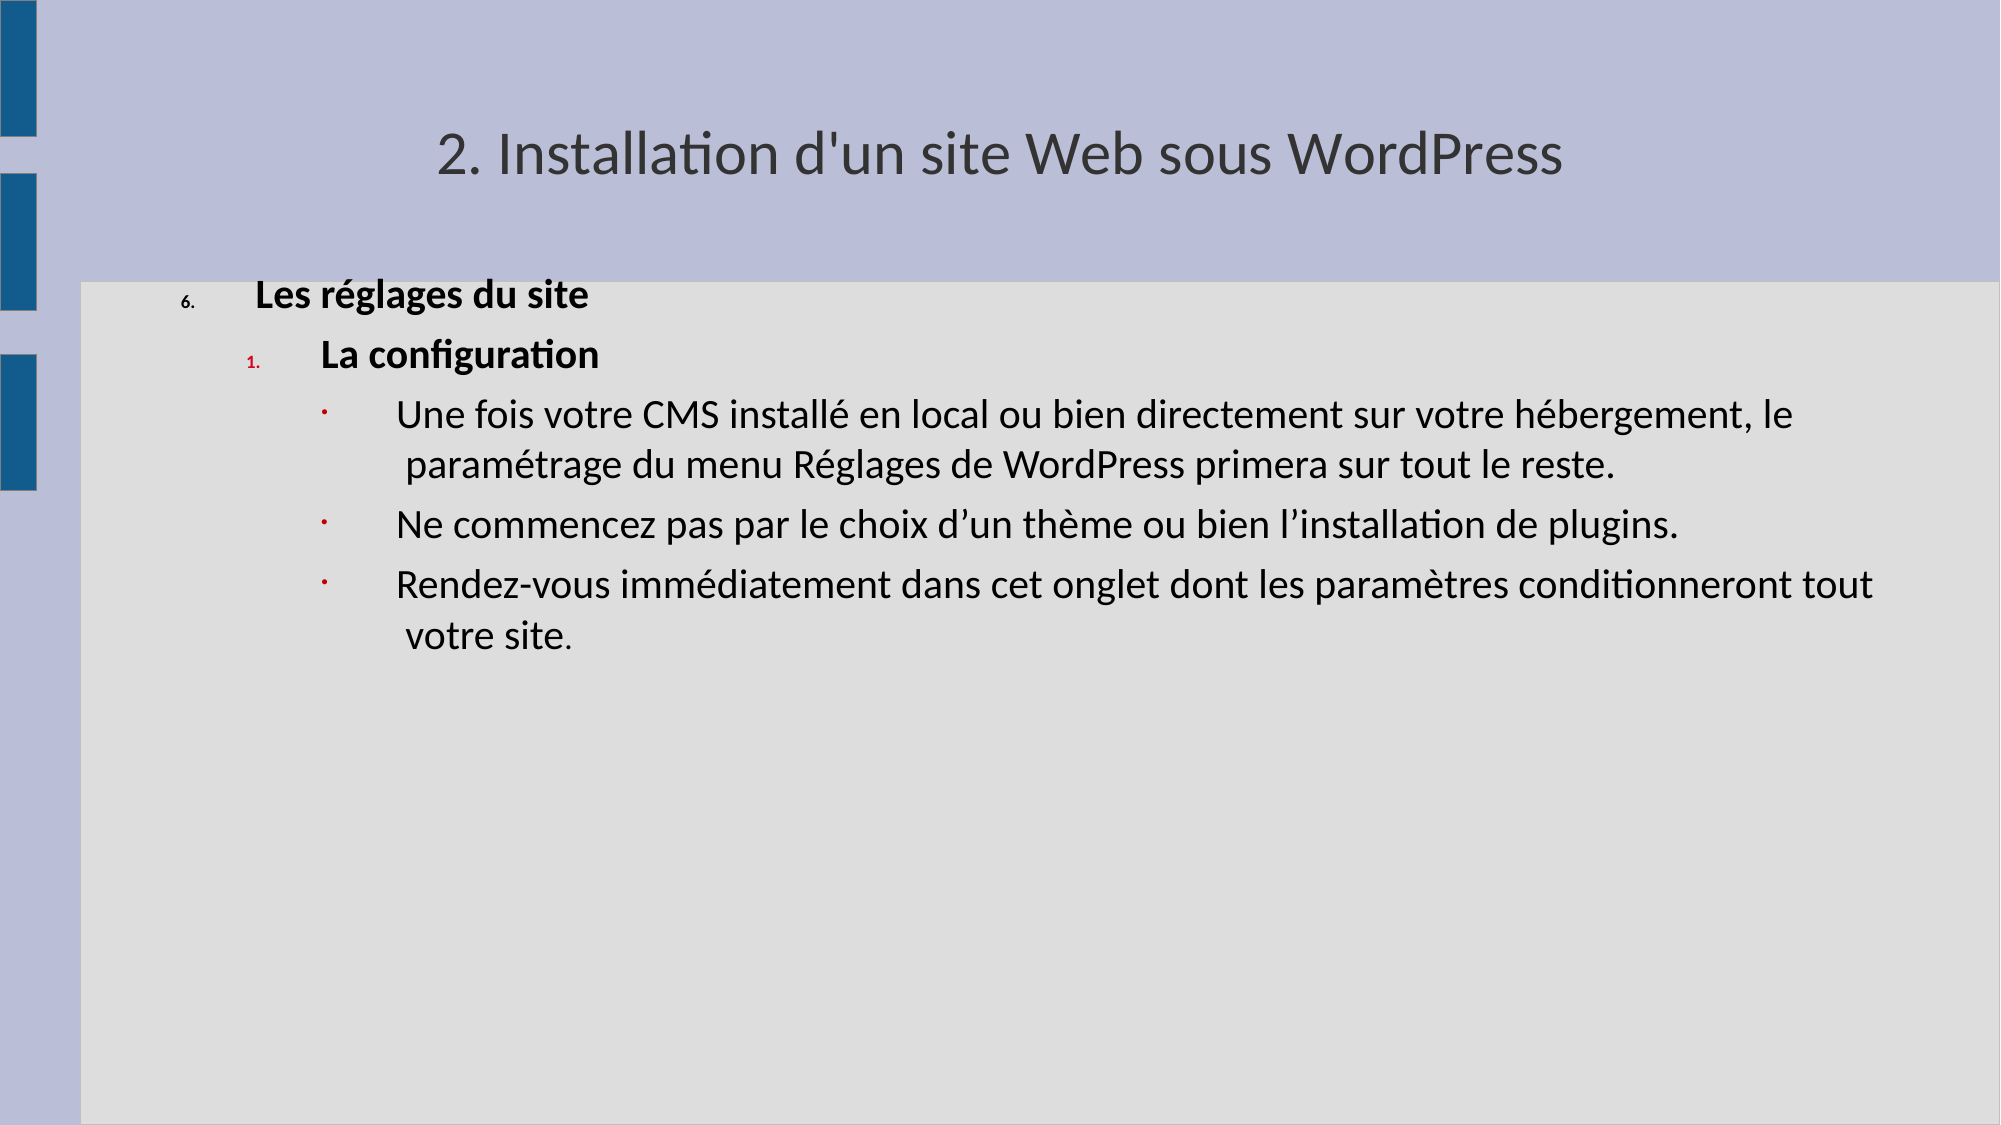

# 2. Installation d'un site Web sous WordPress
Les réglages du site
La configuration
Une fois votre CMS installé en local ou bien directement sur votre hébergement, le paramétrage du menu Réglages de WordPress primera sur tout le reste.
Ne commencez pas par le choix d’un thème ou bien l’installation de plugins.
Rendez-vous immédiatement dans cet onglet dont les paramètres conditionneront tout votre site.